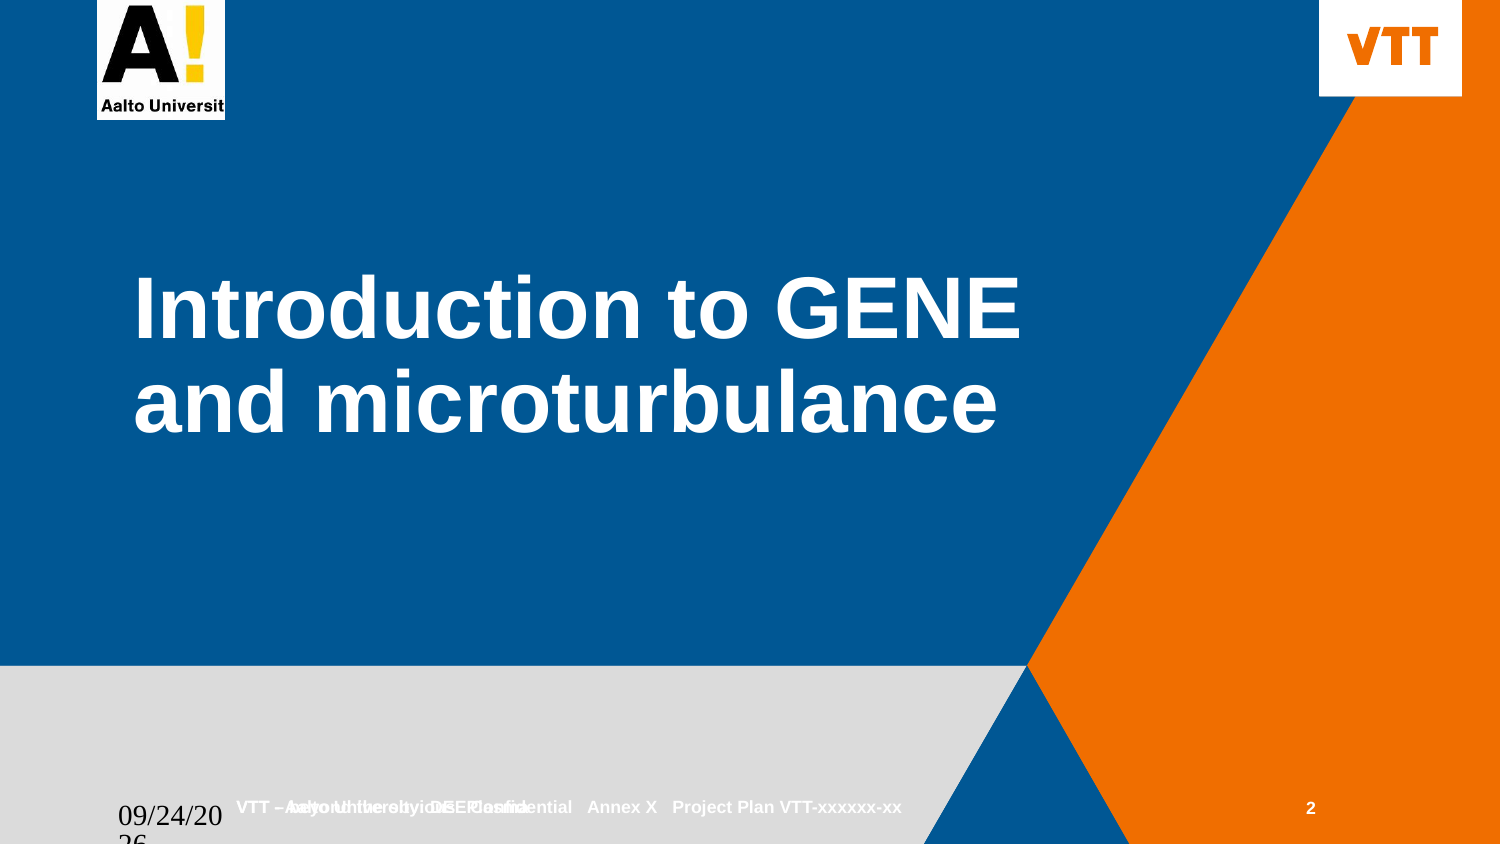

# Introduction to GENE and microturbulance
VTT – beyond the obvious Confidential Annex X Project Plan VTT-xxxxxx-xx
VTT - Aalto University: DEEPlasma
2